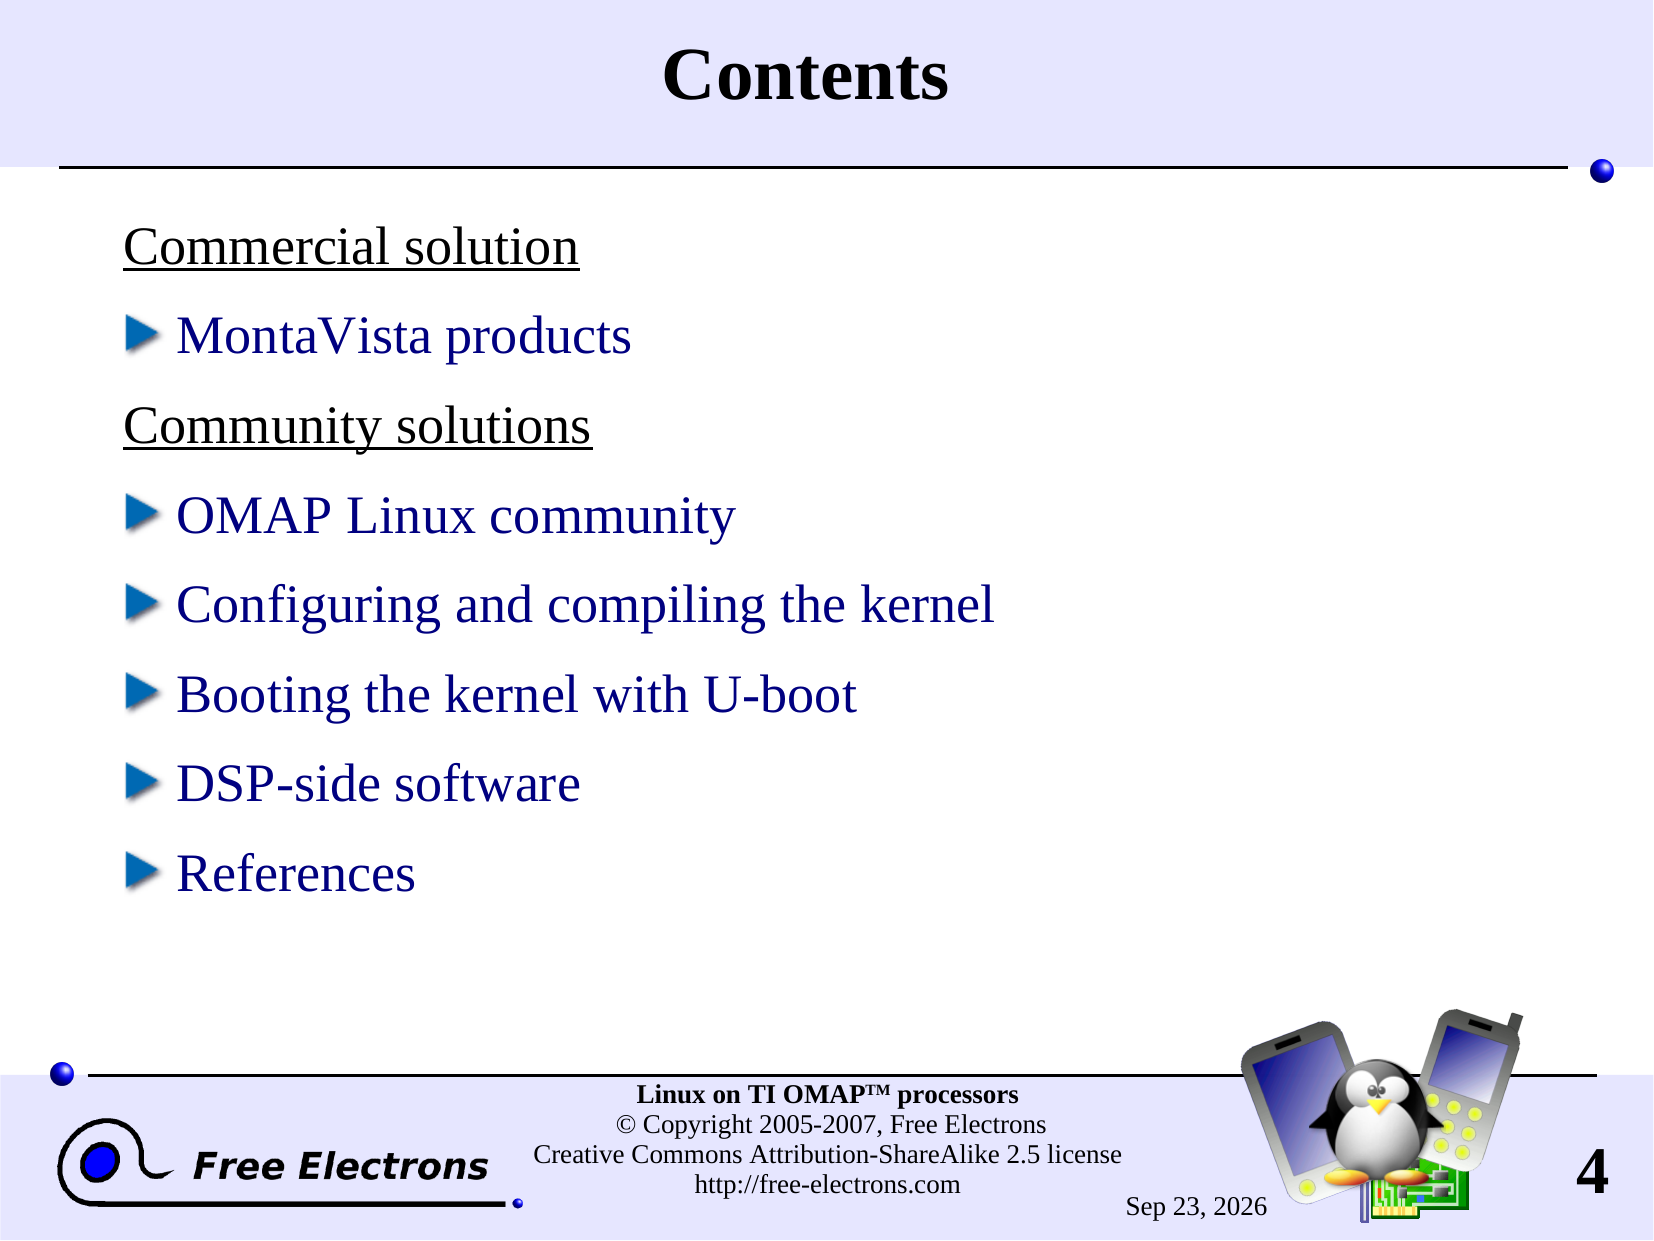

# Contents
Commercial solution
MontaVista products
Community solutions
OMAP Linux community
Configuring and compiling the kernel
Booting the kernel with U-boot
DSP-side software
References